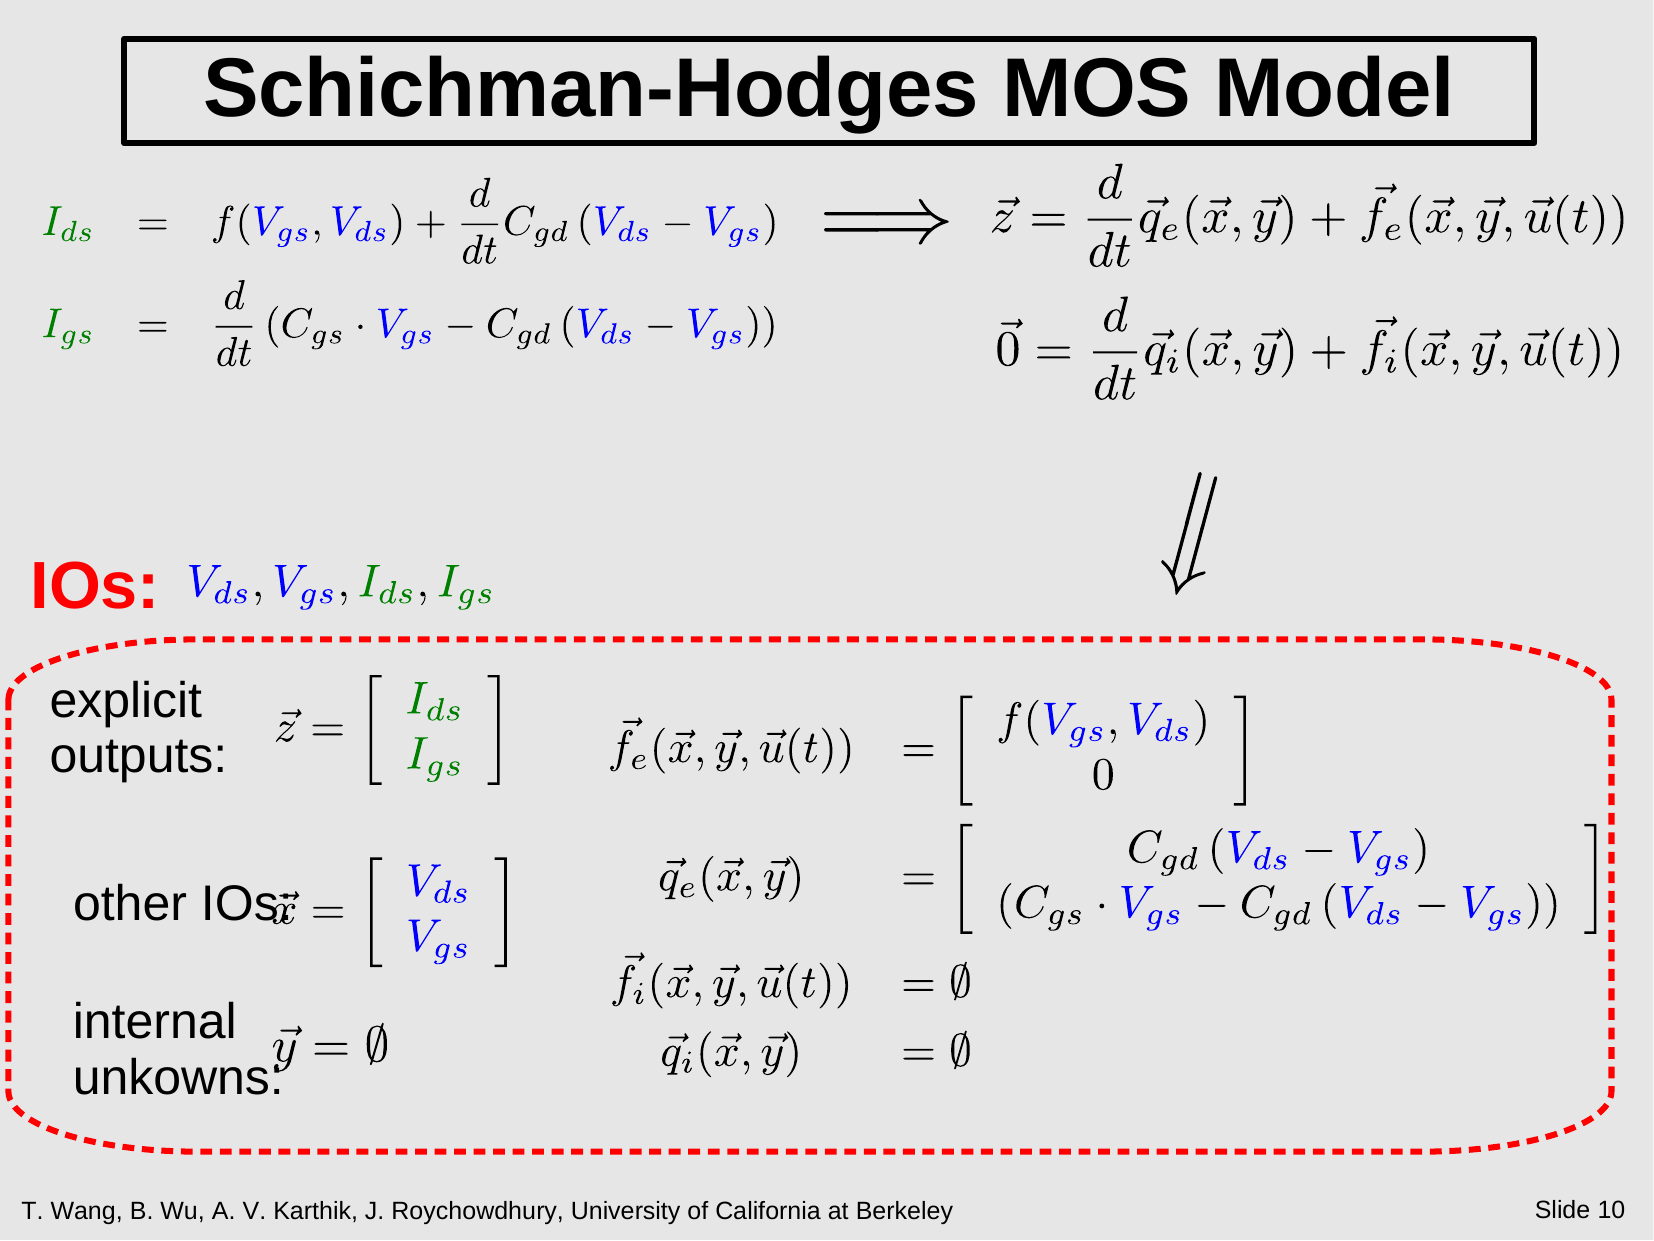

# Schichman-Hodges MOS Model
IOs:
explicit
outputs:
other IOs:
internal
unkowns: